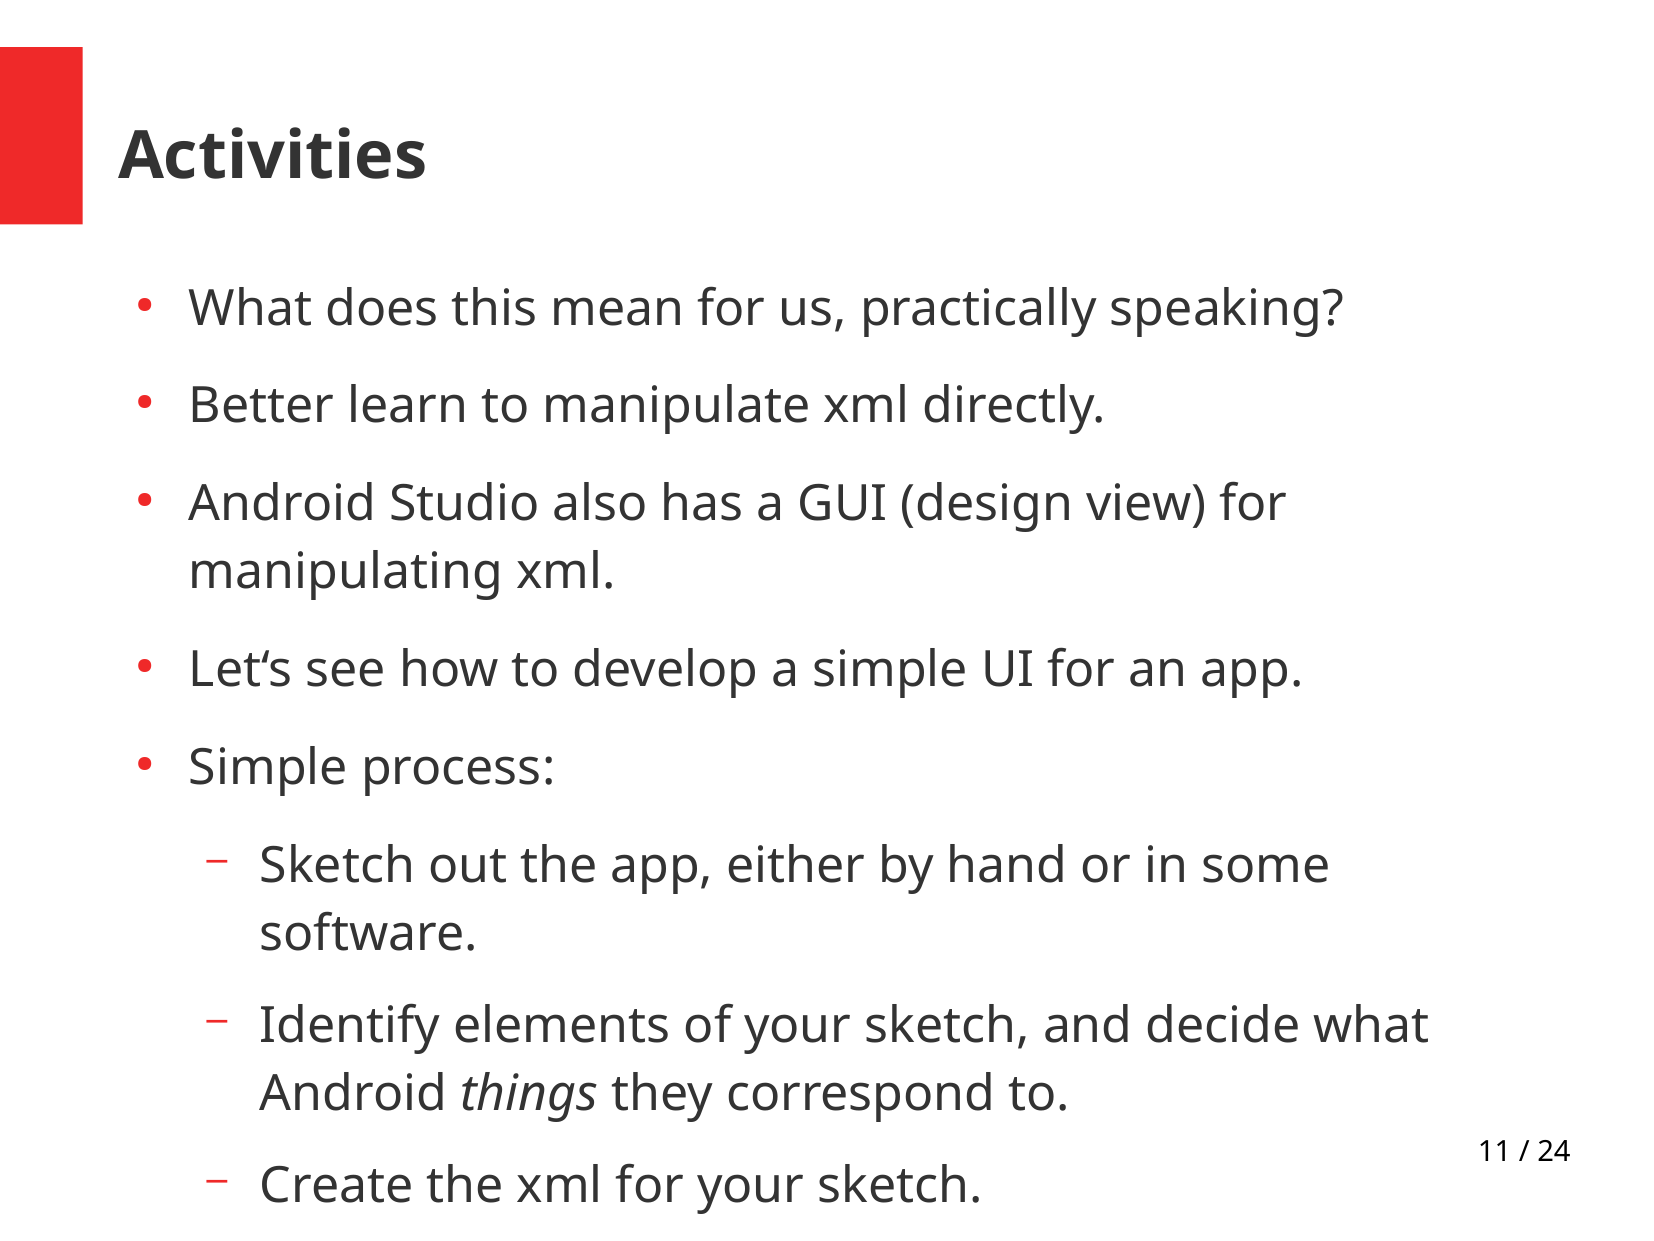

# Activities
What does this mean for us, practically speaking?
Better learn to manipulate xml directly.
Android Studio also has a GUI (design view) for manipulating xml.
Let‘s see how to develop a simple UI for an app.
Simple process:
Sketch out the app, either by hand or in some software.
Identify elements of your sketch, and decide what Android things they correspond to.
Create the xml for your sketch.
Inflate the xml in your Java code.
11